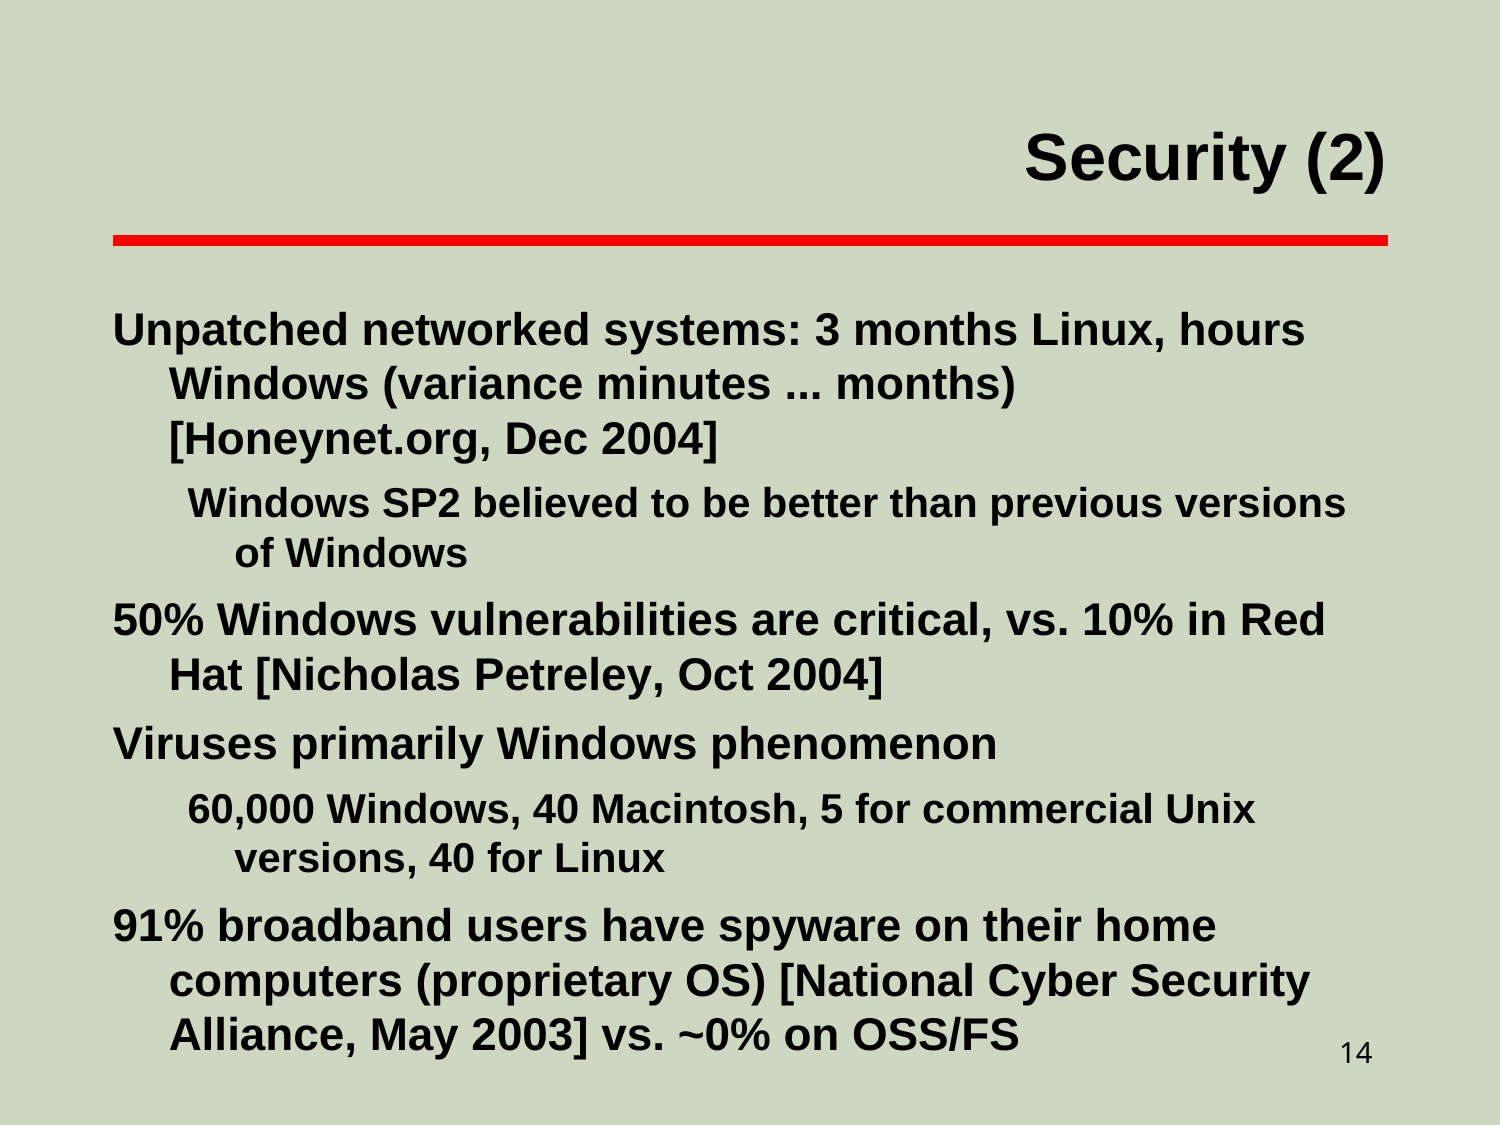

# Security (2)
Unpatched networked systems: 3 months Linux, hours Windows (variance minutes ... months)
[Honeynet.org, Dec 2004]
Windows SP2 believed to be better than previous versions of Windows
50% Windows vulnerabilities are critical, vs. 10% in Red Hat [Nicholas Petreley, Oct 2004]
Viruses primarily Windows phenomenon
60,000 Windows, 40 Macintosh, 5 for commercial Unix versions, 40 for Linux
91% broadband users have spyware on their home computers (proprietary OS) [National Cyber Security Alliance, May 2003] vs. ~0% on OSS/FS